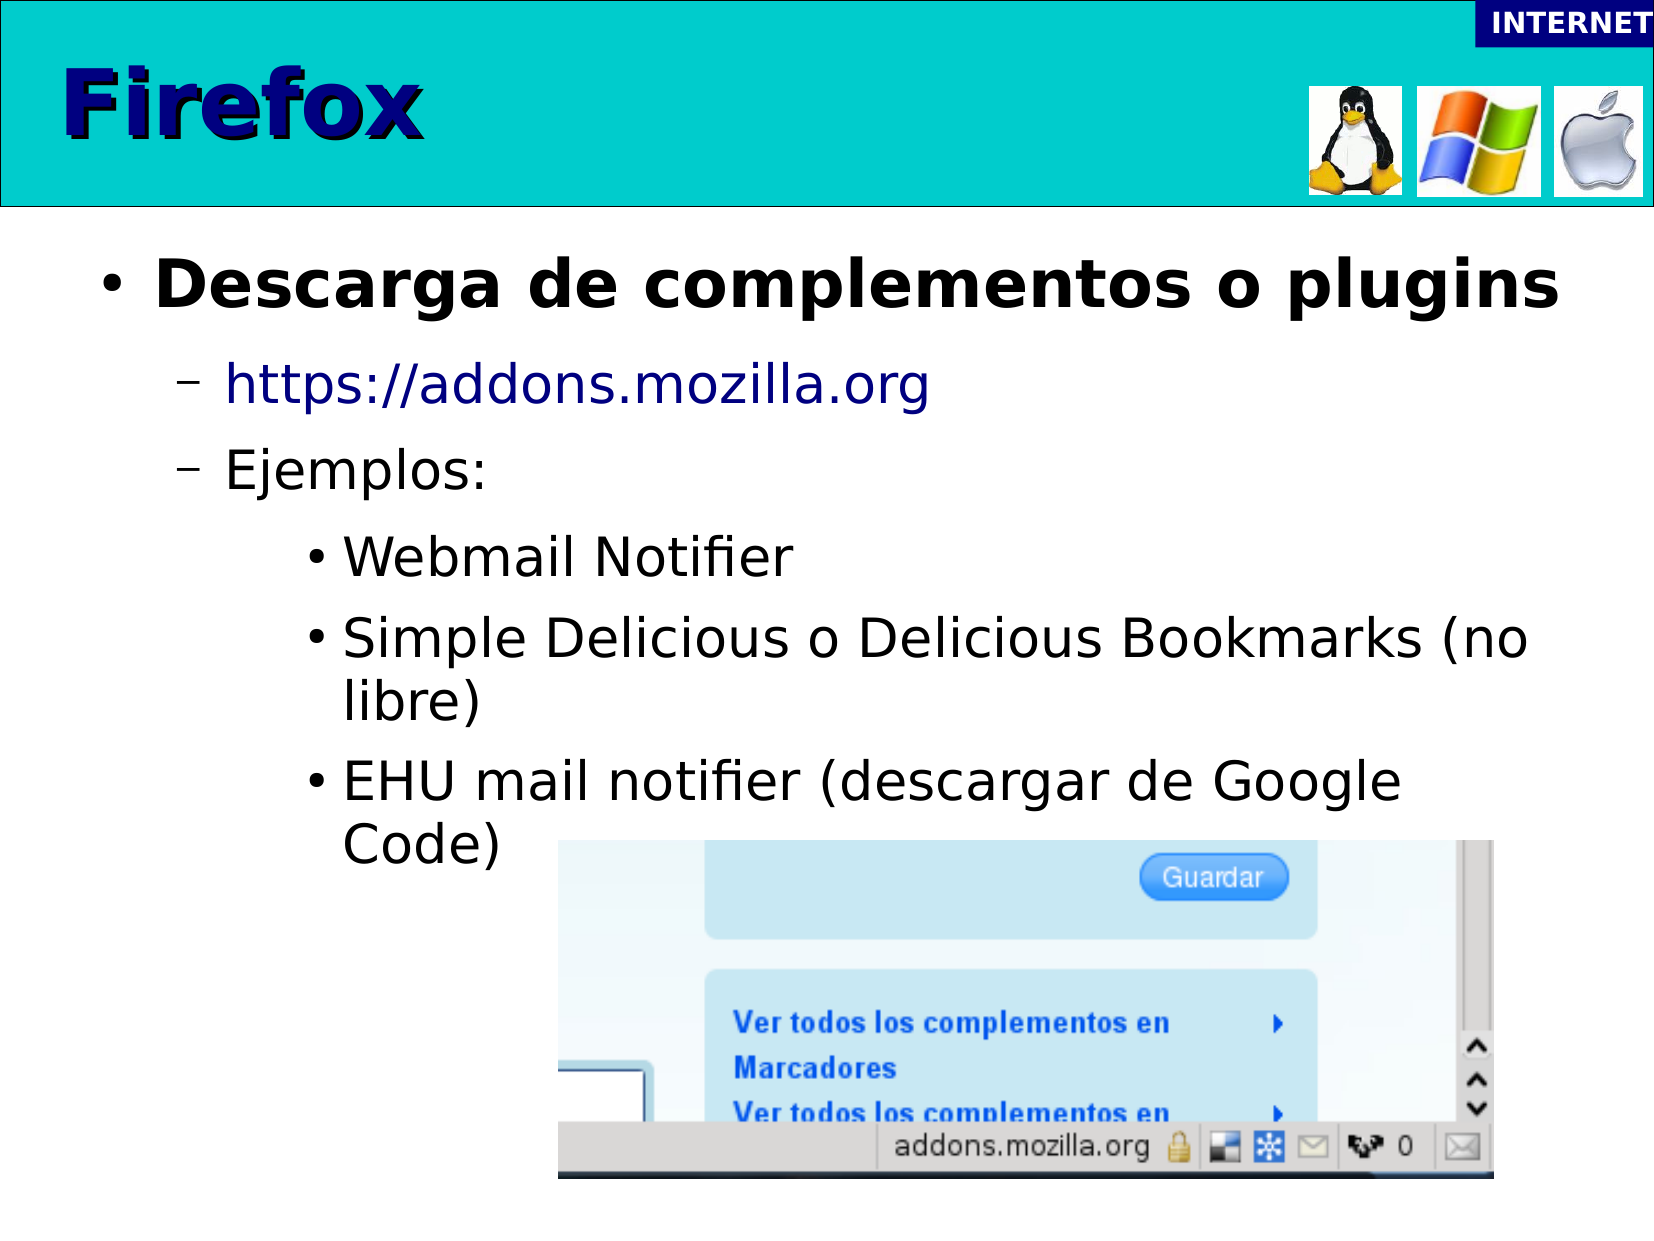

INTERNET
# Firefox
Descarga de complementos o plugins
https://addons.mozilla.org
Ejemplos:
Webmail Notifier
Simple Delicious o Delicious Bookmarks (no libre)
EHU mail notifier (descargar de Google Code)